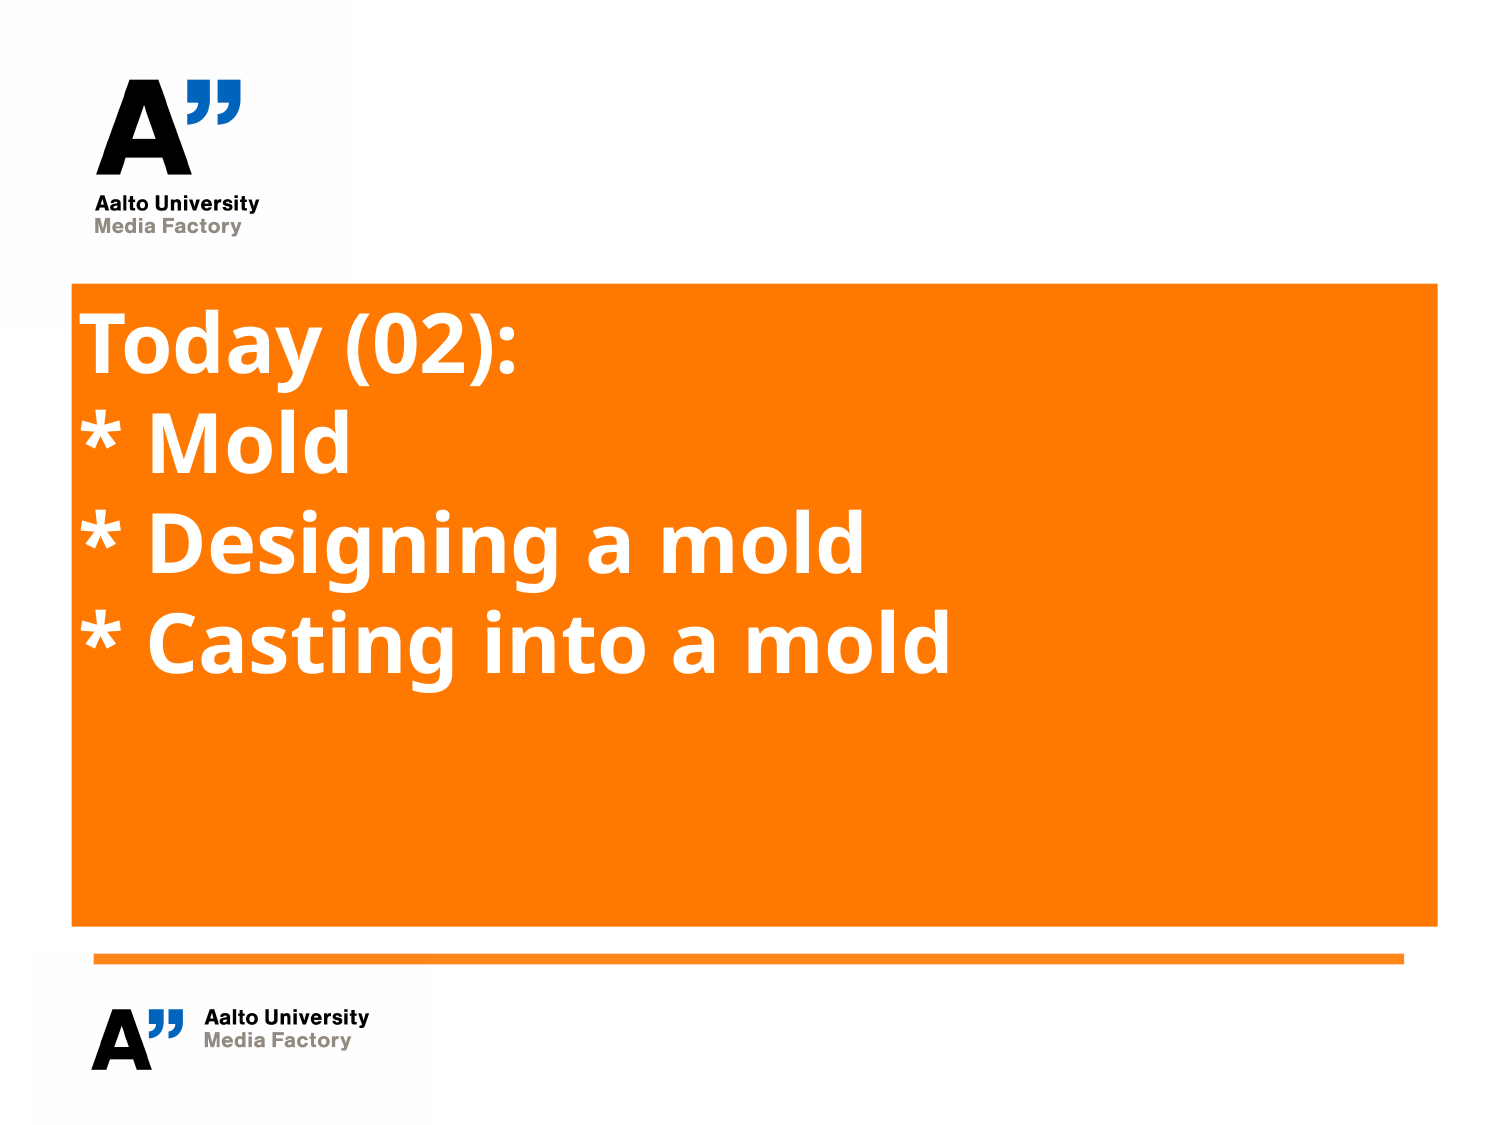

#
Today (02):
* Mold
* Designing a mold
* Casting into a mold